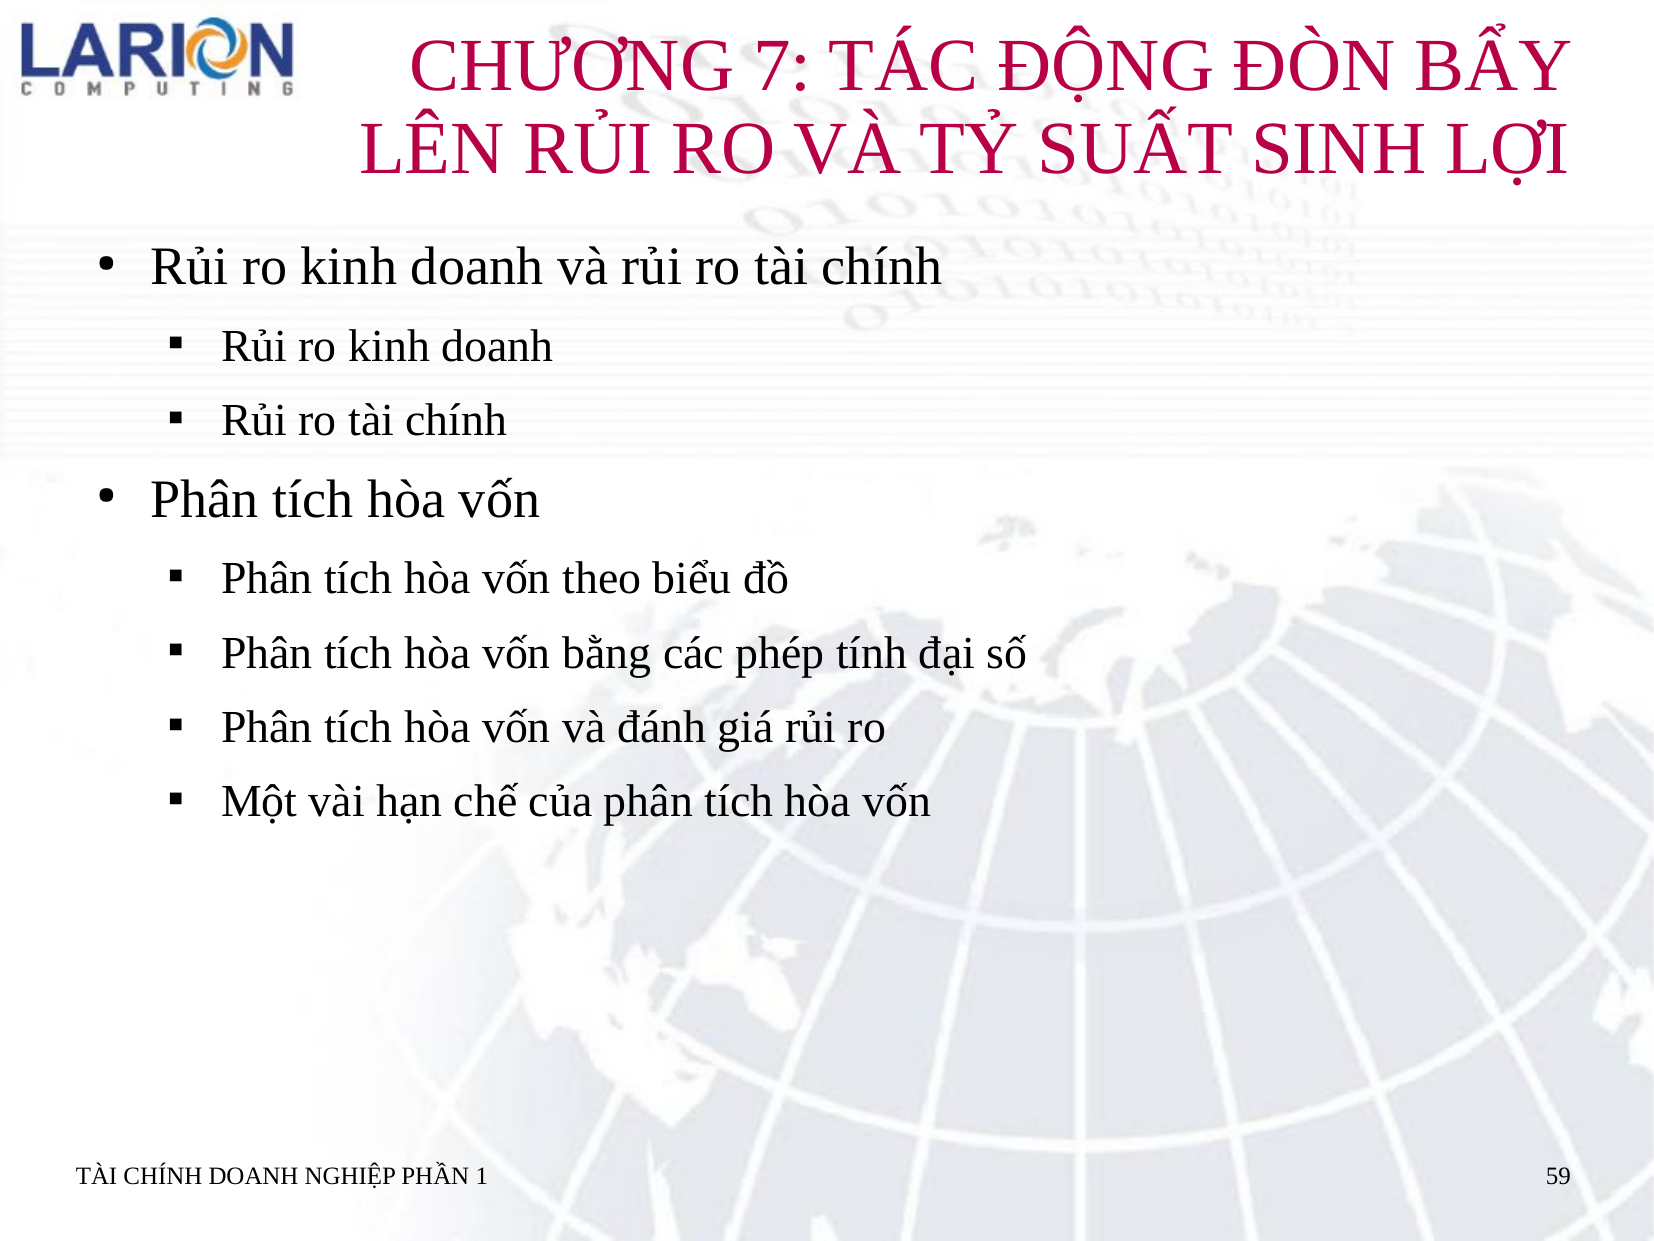

# CHƯƠNG 7: TÁC ĐỘNG ĐÒN BẨY LÊN RỦI RO VÀ TỶ SUẤT SINH LỢI
Rủi ro kinh doanh và rủi ro tài chính
Rủi ro kinh doanh
Rủi ro tài chính
Phân tích hòa vốn
Phân tích hòa vốn theo biểu đồ
Phân tích hòa vốn bằng các phép tính đại số
Phân tích hòa vốn và đánh giá rủi ro
Một vài hạn chế của phân tích hòa vốn
TÀI CHÍNH DOANH NGHIỆP PHẦN 1
59